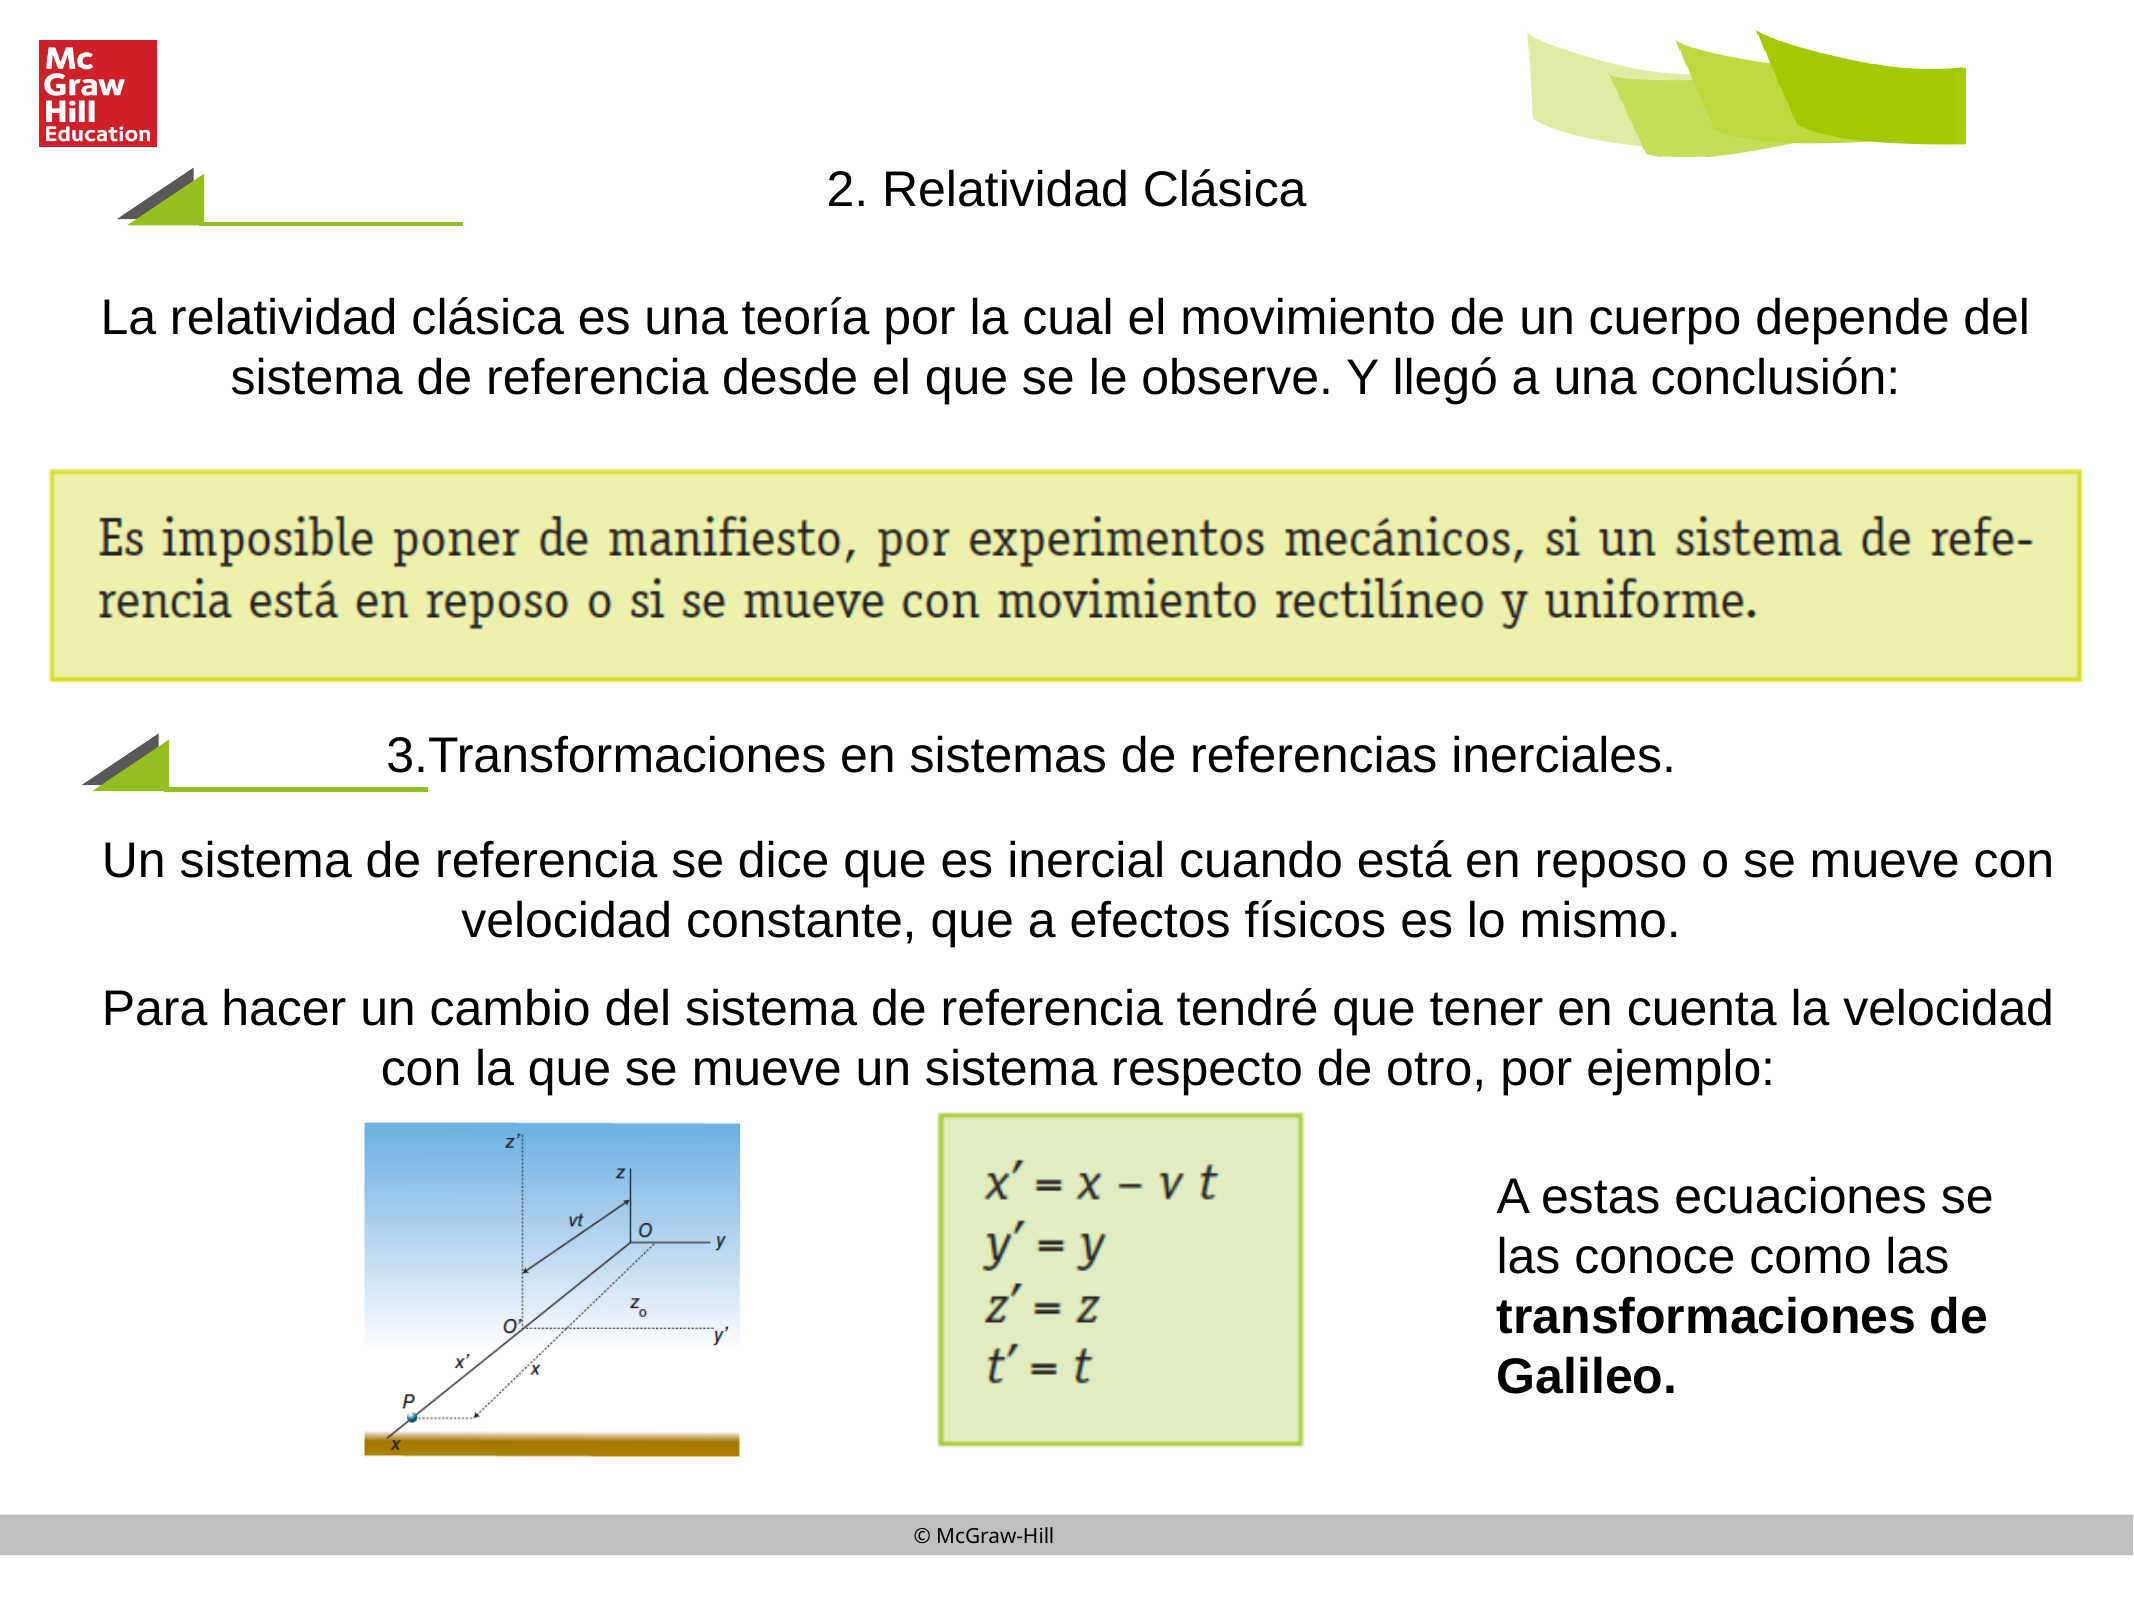

2. Relatividad Clásica
La relatividad clásica es una teoría por la cual el movimiento de un cuerpo depende del sistema de referencia desde el que se le observe. Y llegó a una conclusión:
3.Transformaciones en sistemas de referencias inerciales.
Un sistema de referencia se dice que es inercial cuando está en reposo o se mueve con velocidad constante, que a efectos físicos es lo mismo.
Para hacer un cambio del sistema de referencia tendré que tener en cuenta la velocidad con la que se mueve un sistema respecto de otro, por ejemplo:
A estas ecuaciones se las conoce como las transformaciones de Galileo.
© McGraw-Hill